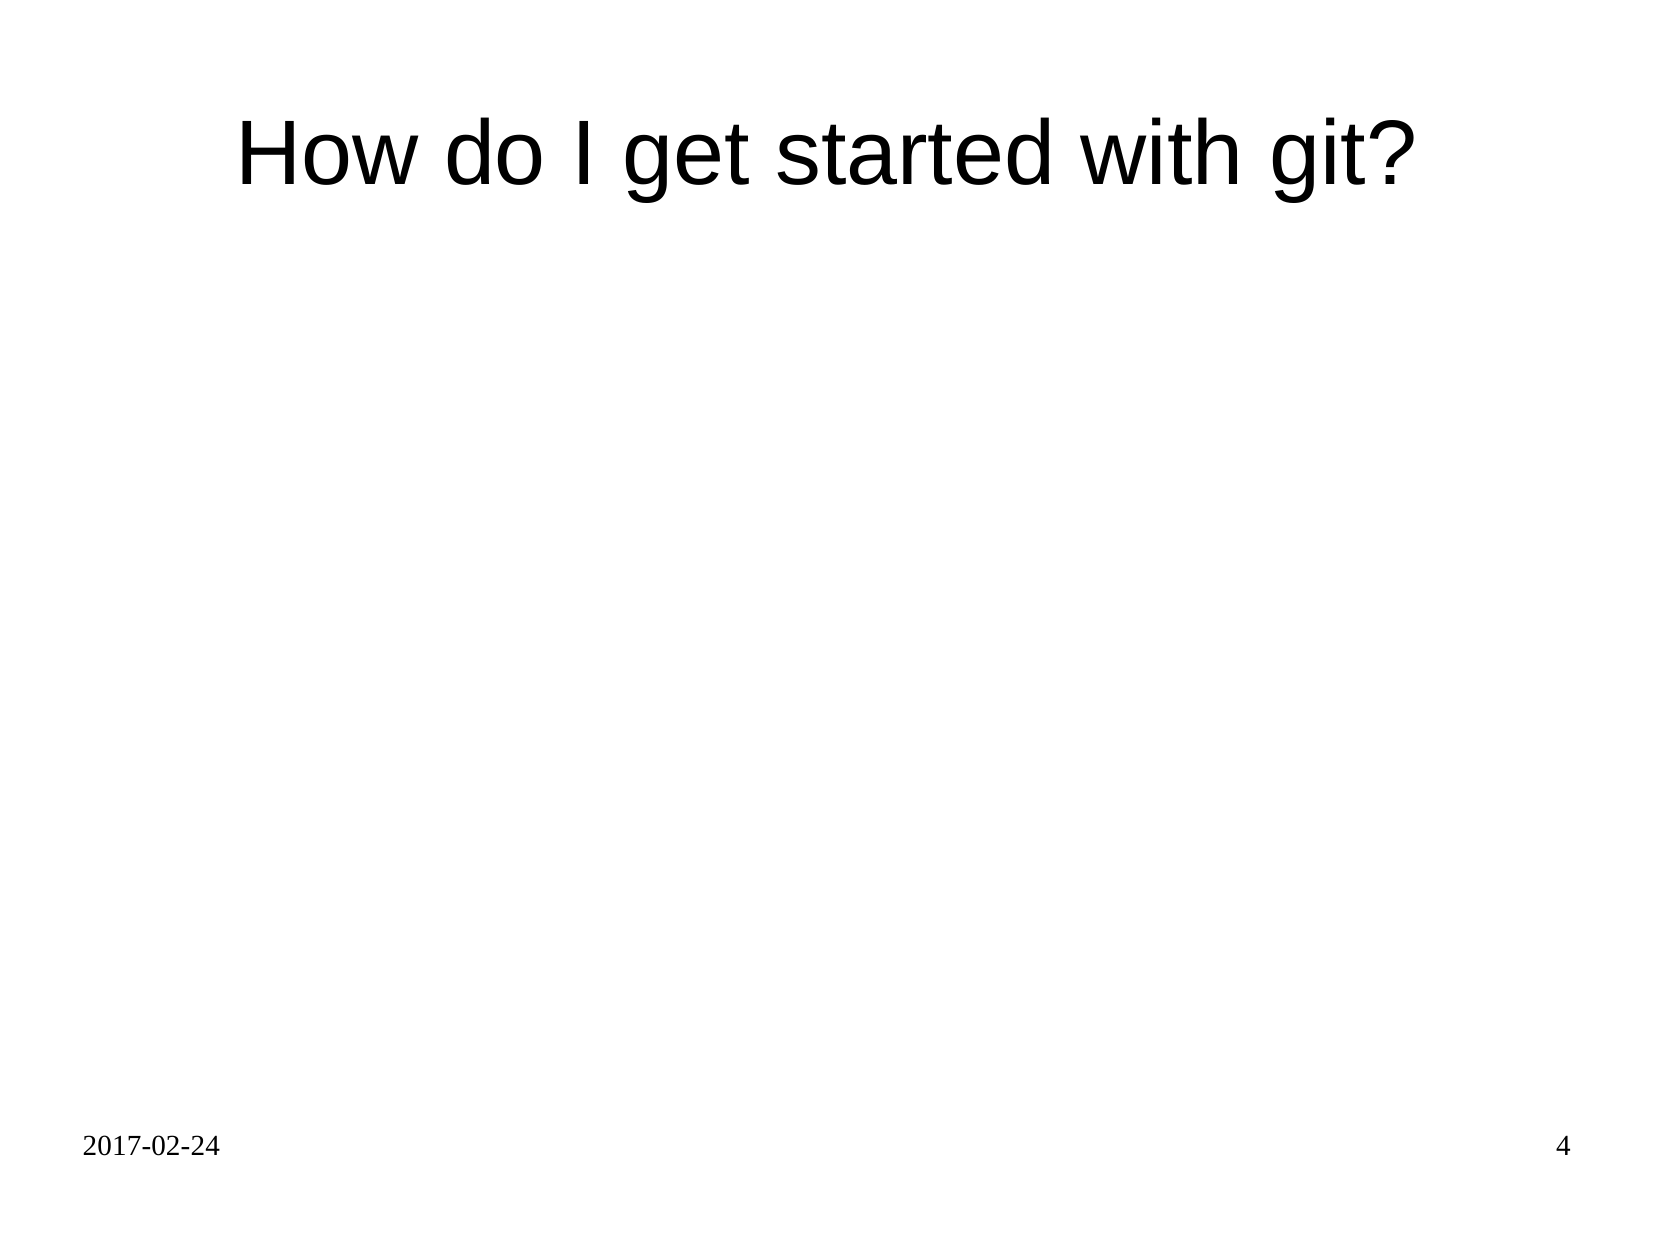

# How do I get started with git?
2017-02-24
4